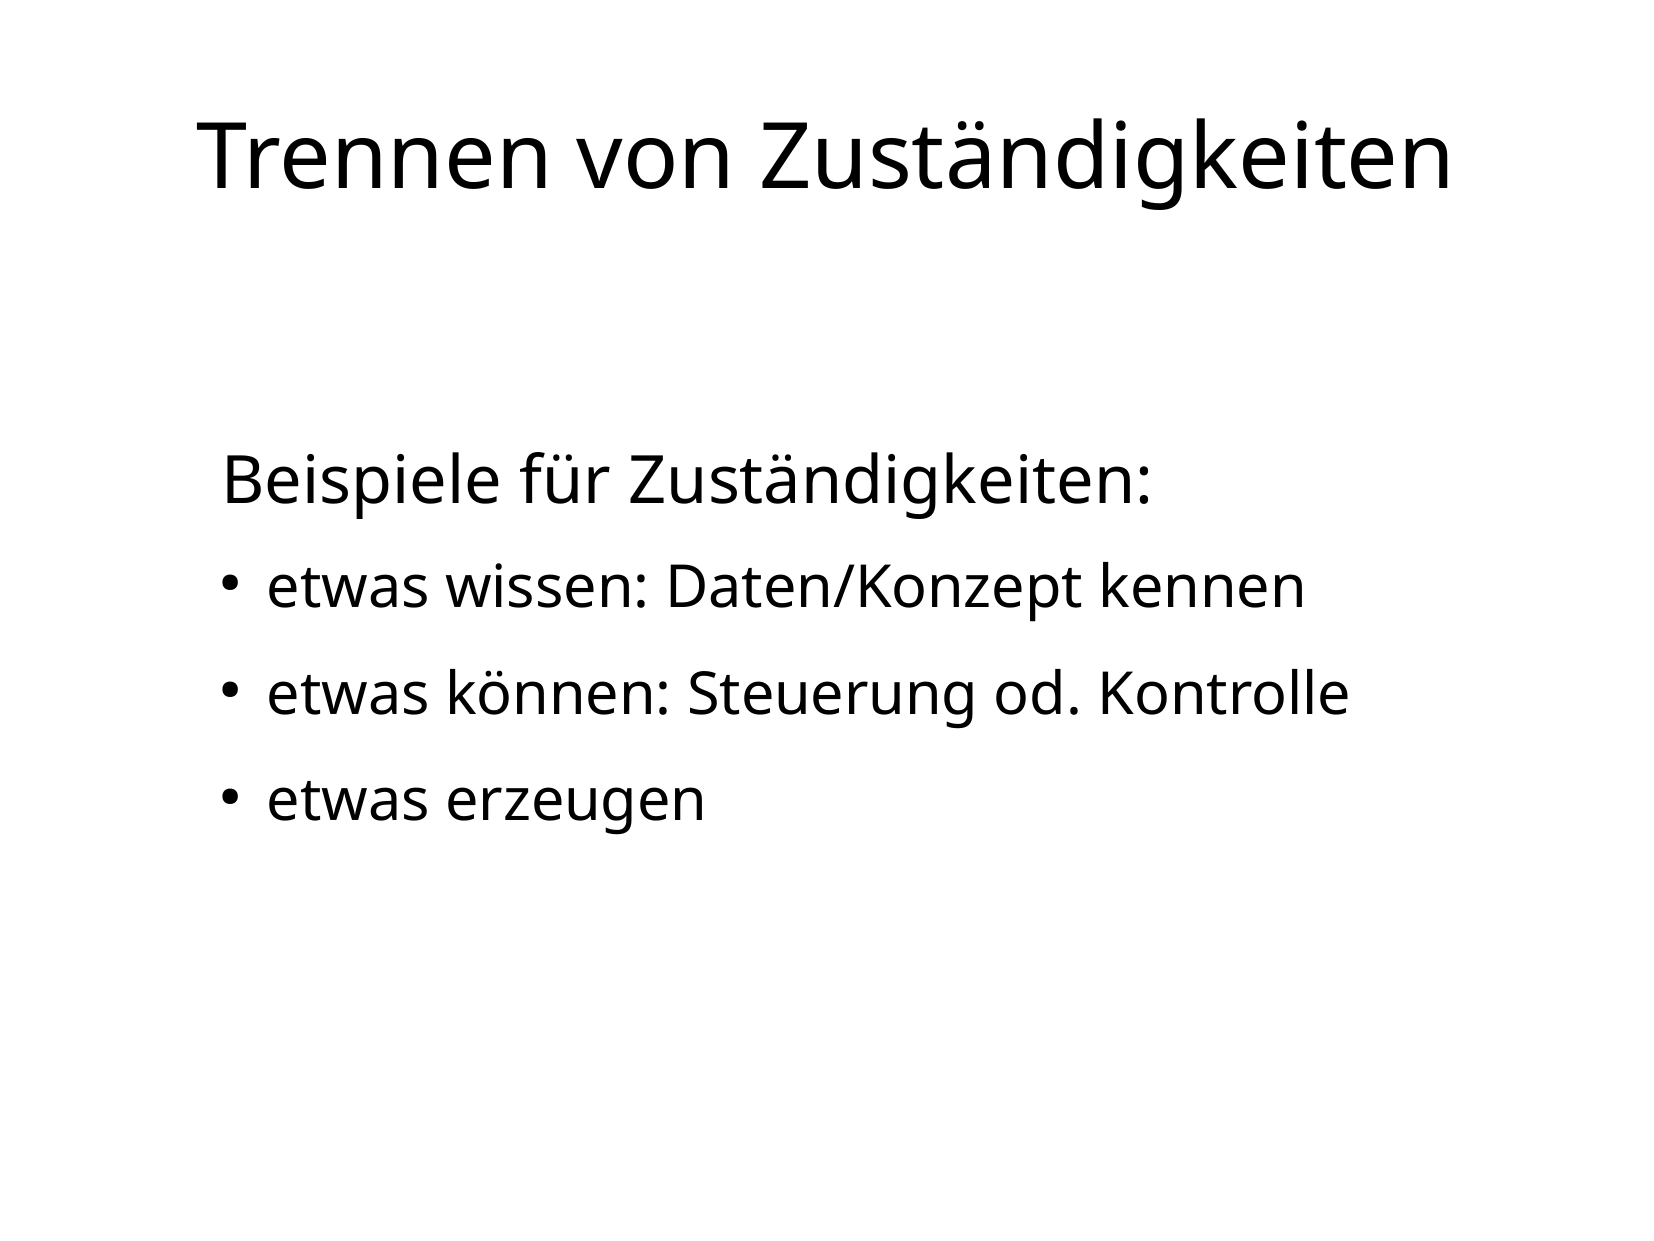

# Trennen von Zuständigkeiten
Beispiele für Zuständigkeiten:
etwas wissen: Daten/Konzept kennen
etwas können: Steuerung od. Kontrolle
etwas erzeugen